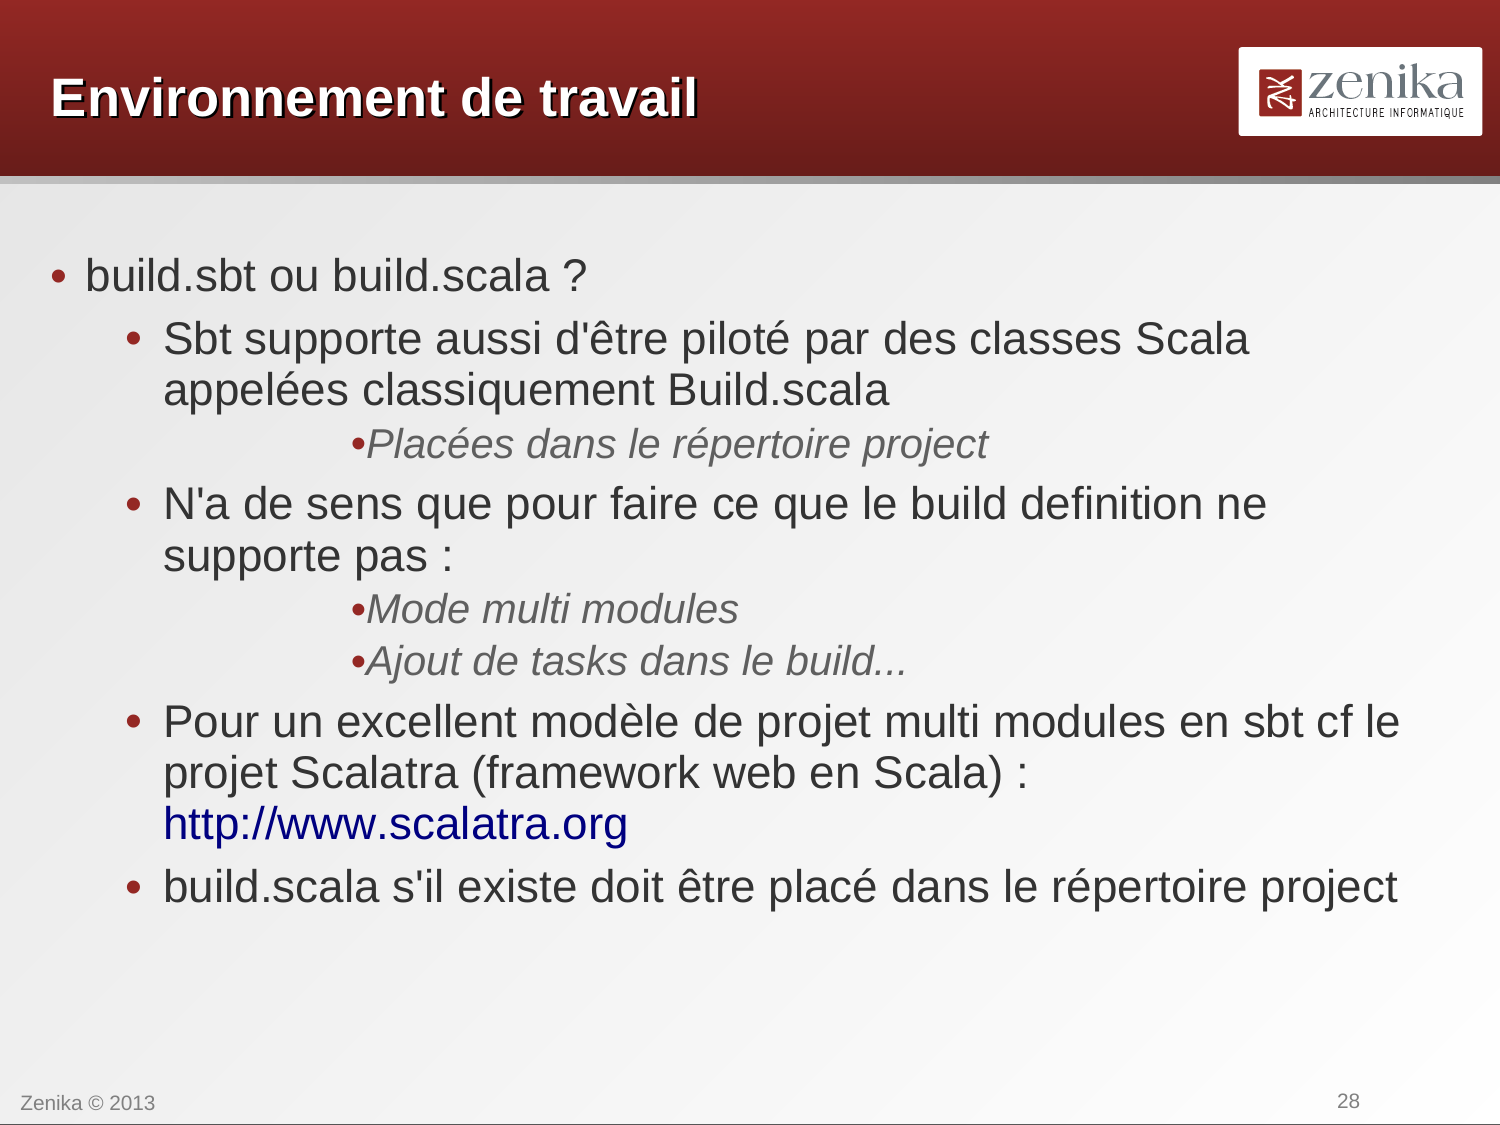

# Environnement de travail
build.sbt ou build.scala ?
Sbt supporte aussi d'être piloté par des classes Scala appelées classiquement Build.scala
Placées dans le répertoire project
N'a de sens que pour faire ce que le build definition ne supporte pas :
Mode multi modules
Ajout de tasks dans le build...
Pour un excellent modèle de projet multi modules en sbt cf le projet Scalatra (framework web en Scala) : http://www.scalatra.org
build.scala s'il existe doit être placé dans le répertoire project